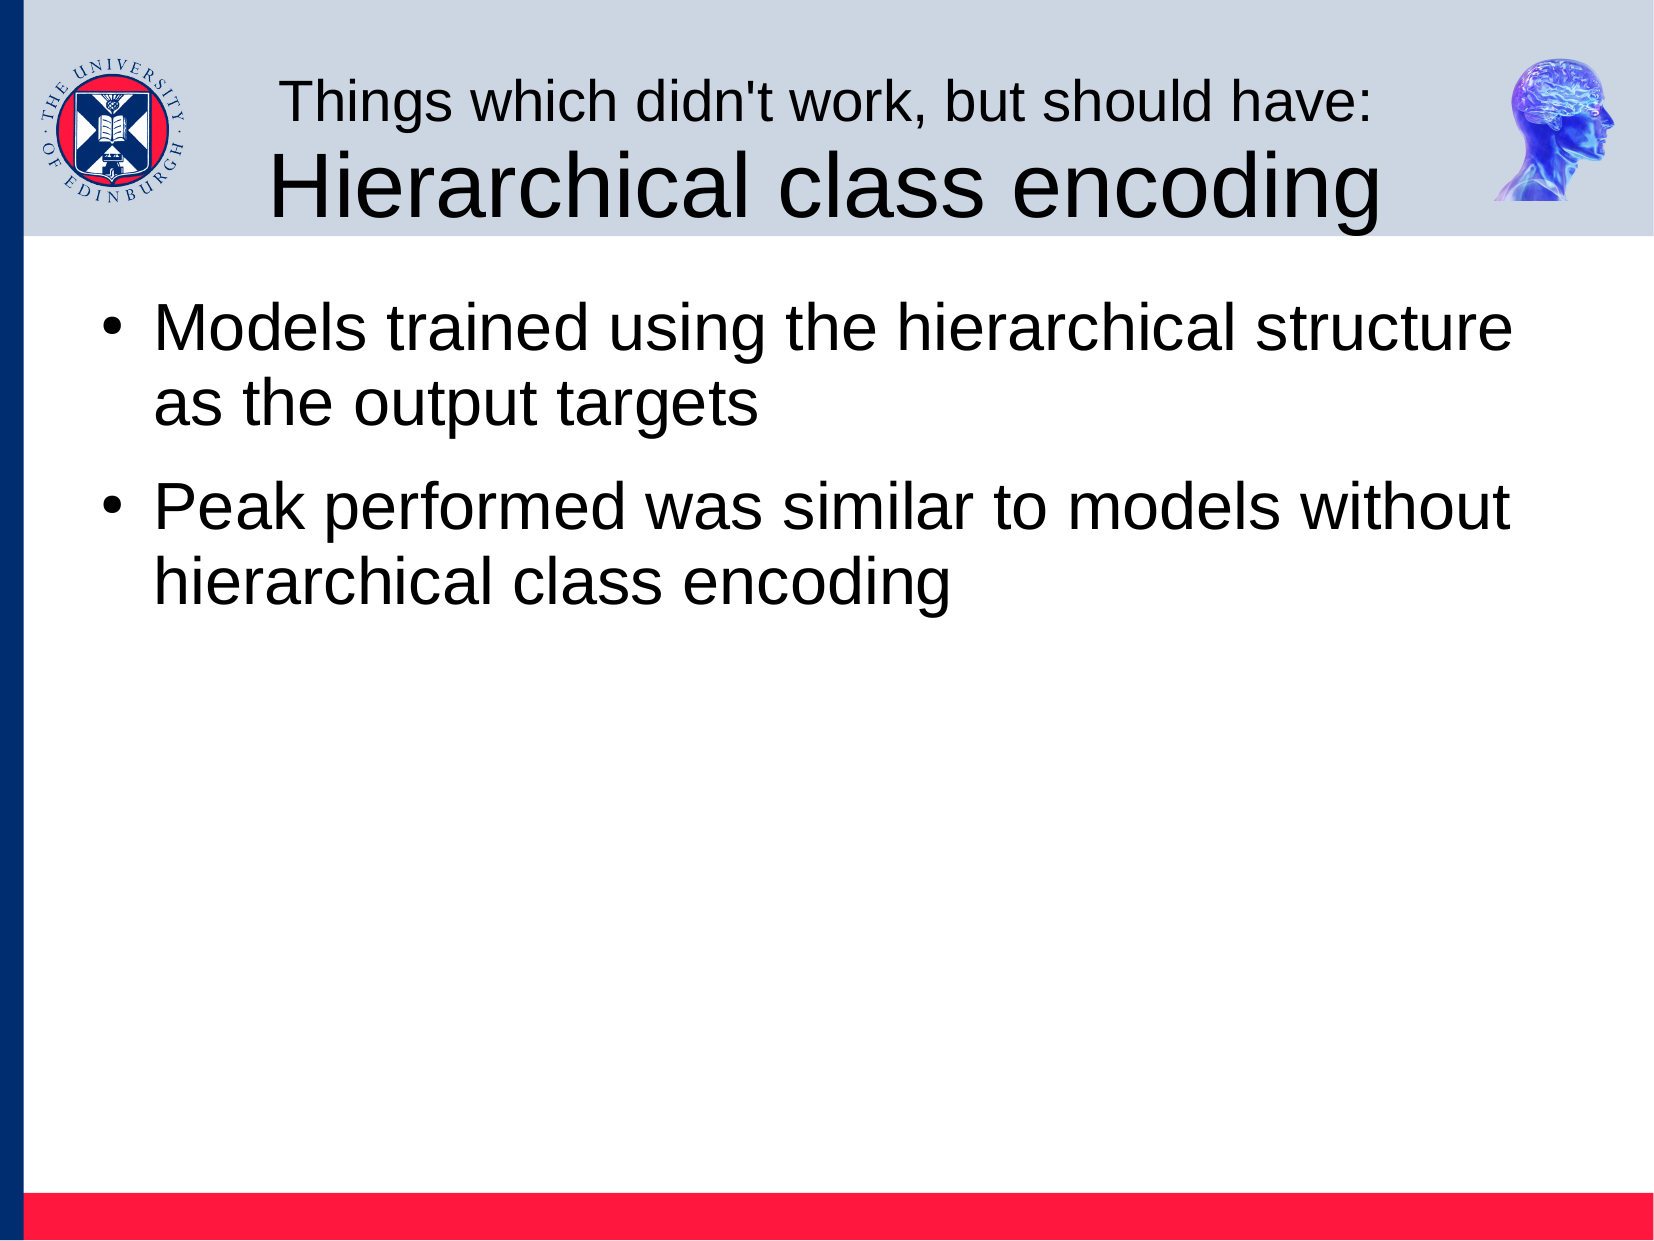

# Things which didn't work, but should have: Hierarchical class encoding
Models trained using the hierarchical structure as the output targets
Peak performed was similar to models without hierarchical class encoding